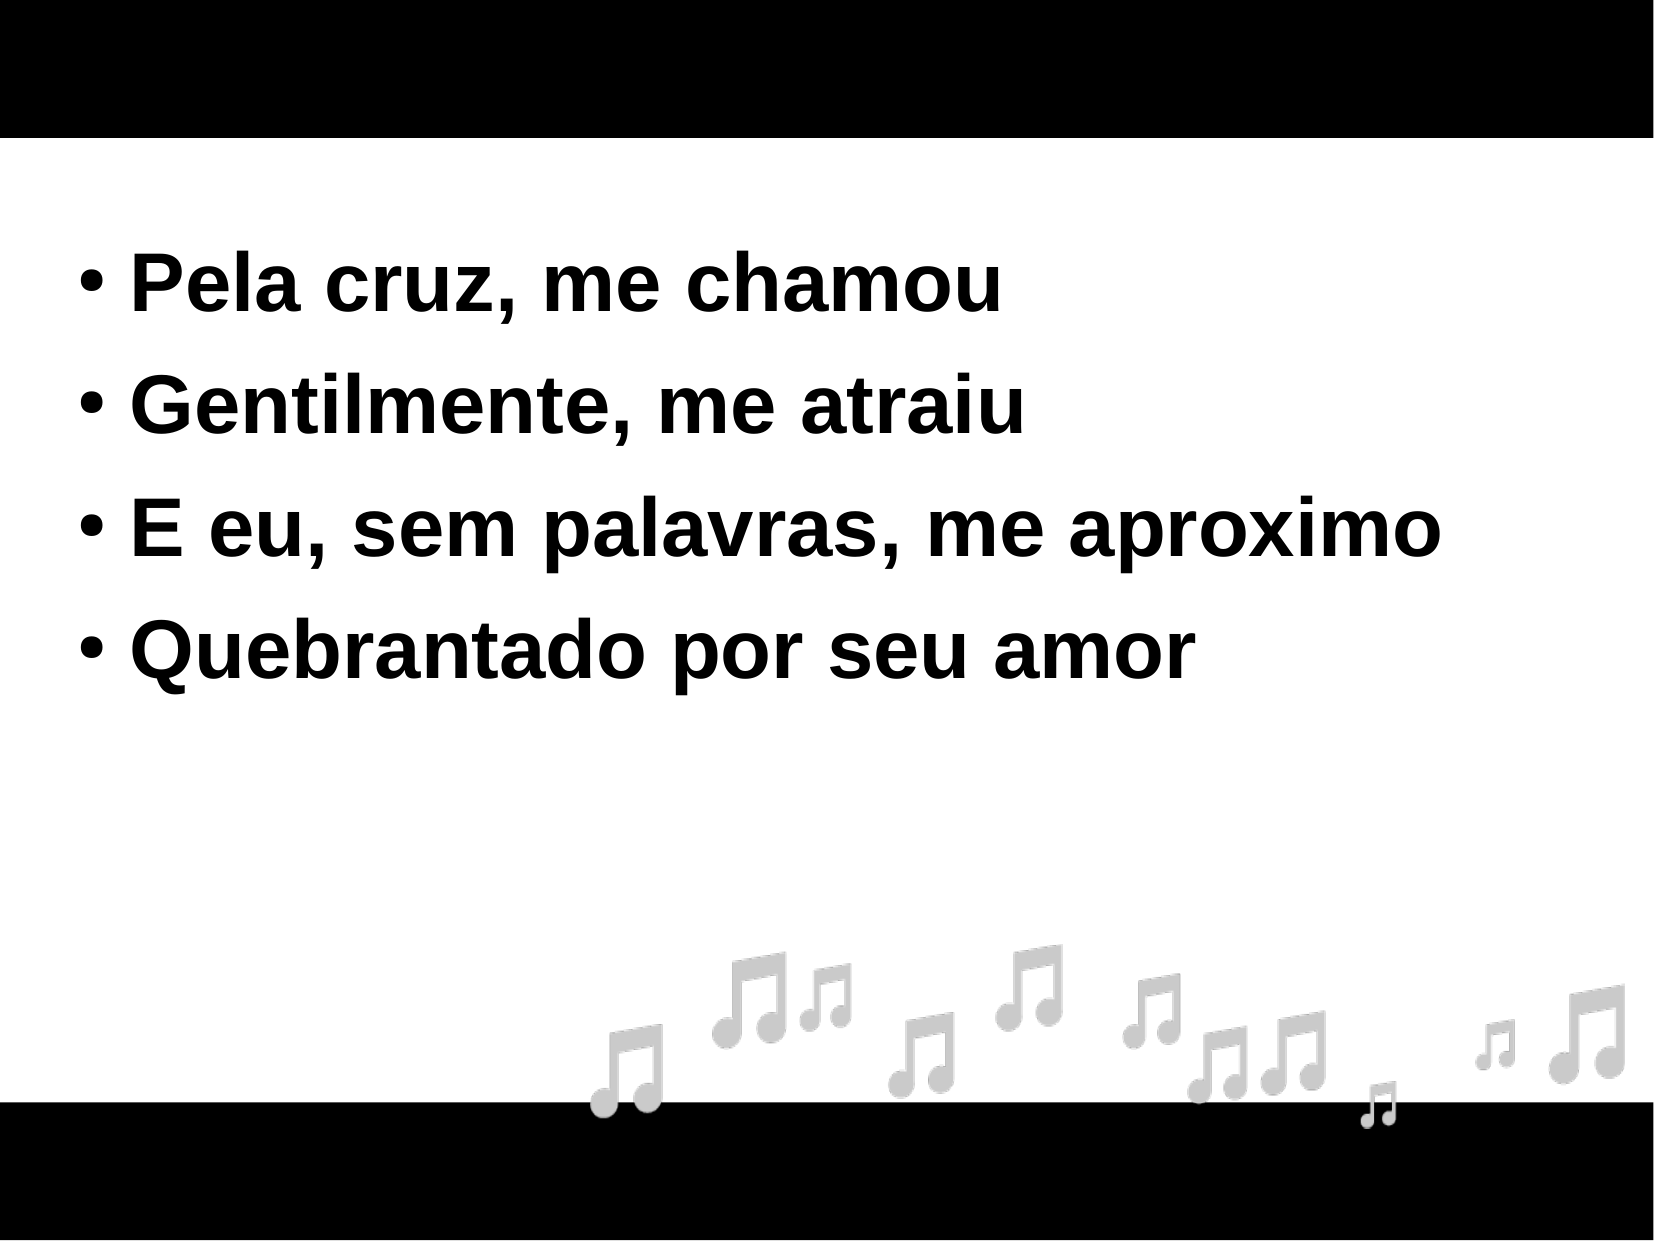

# Pela cruz, me chamou
Gentilmente, me atraiu
E eu, sem palavras, me aproximo
Quebrantado por seu amor